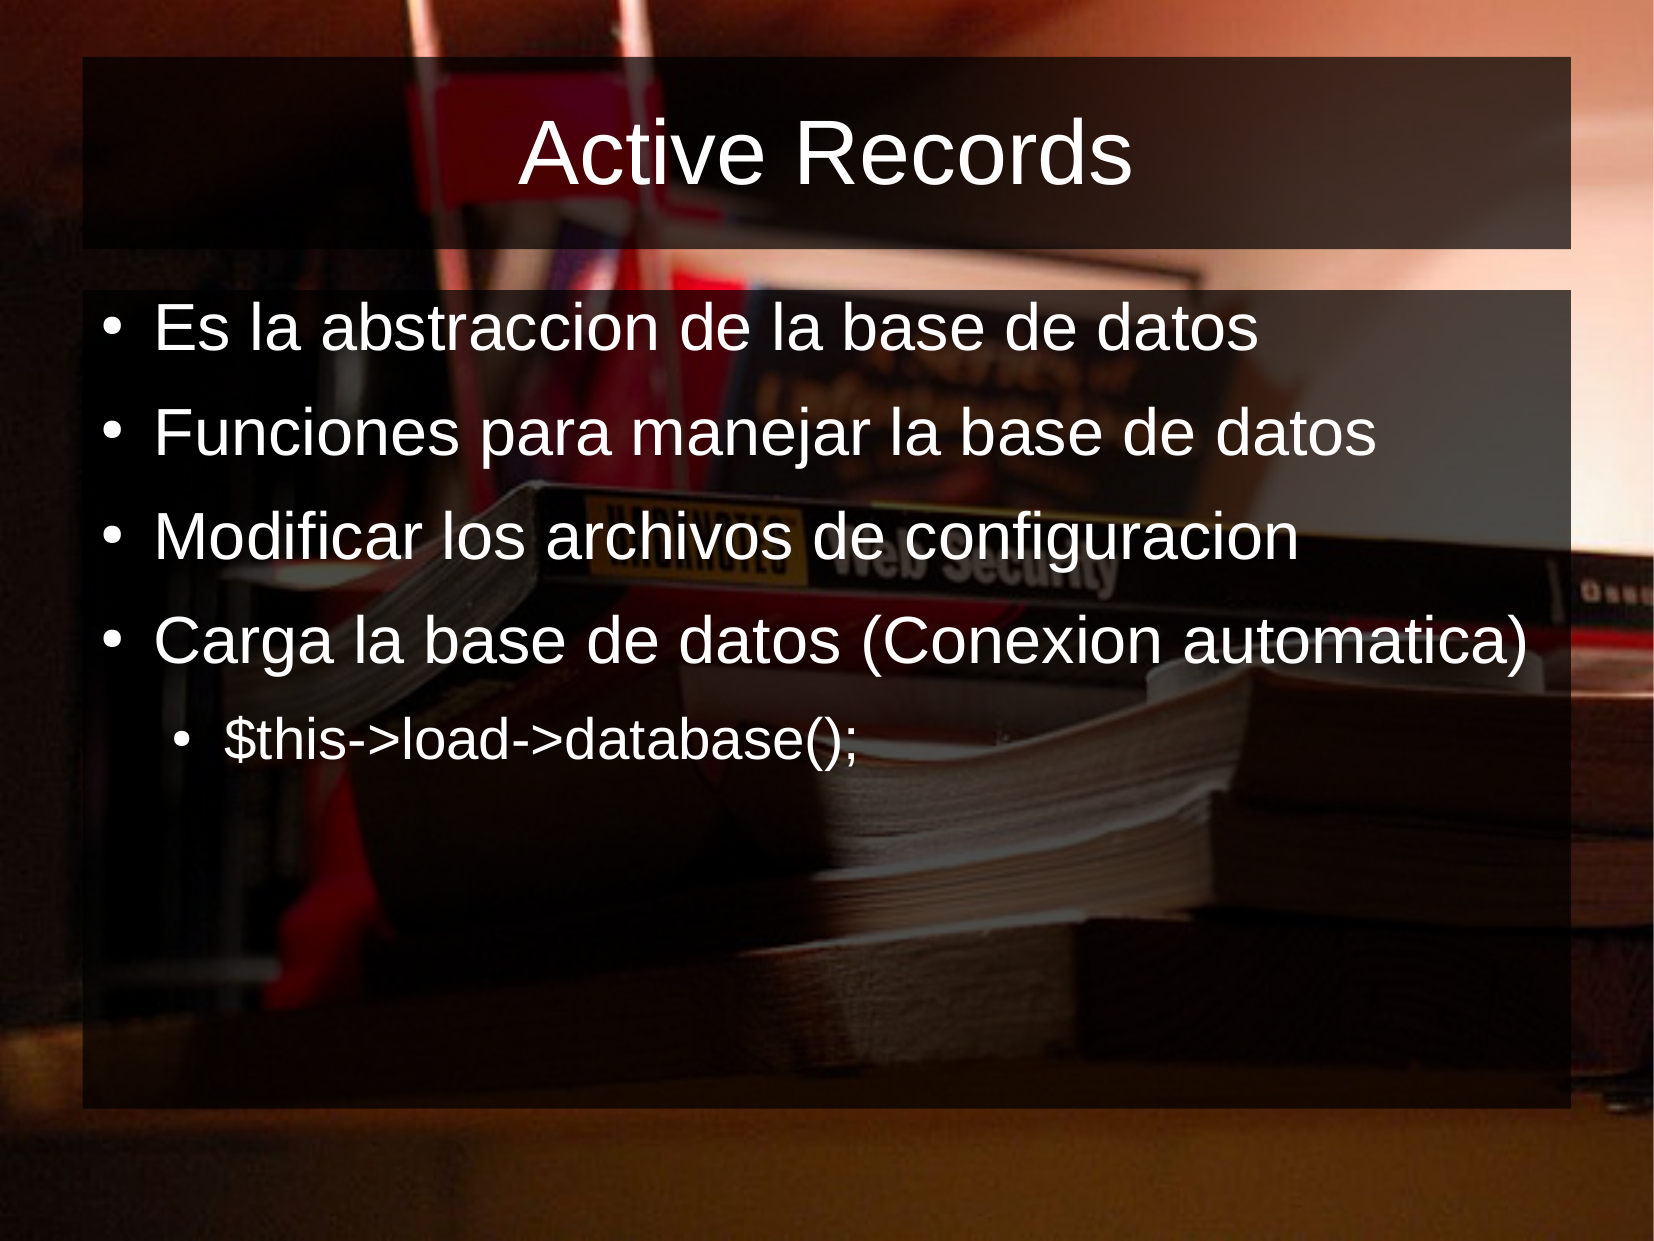

# Active Records
Es la abstraccion de la base de datos
Funciones para manejar la base de datos
Modificar los archivos de configuracion
Carga la base de datos (Conexion automatica)
$this->load->database();